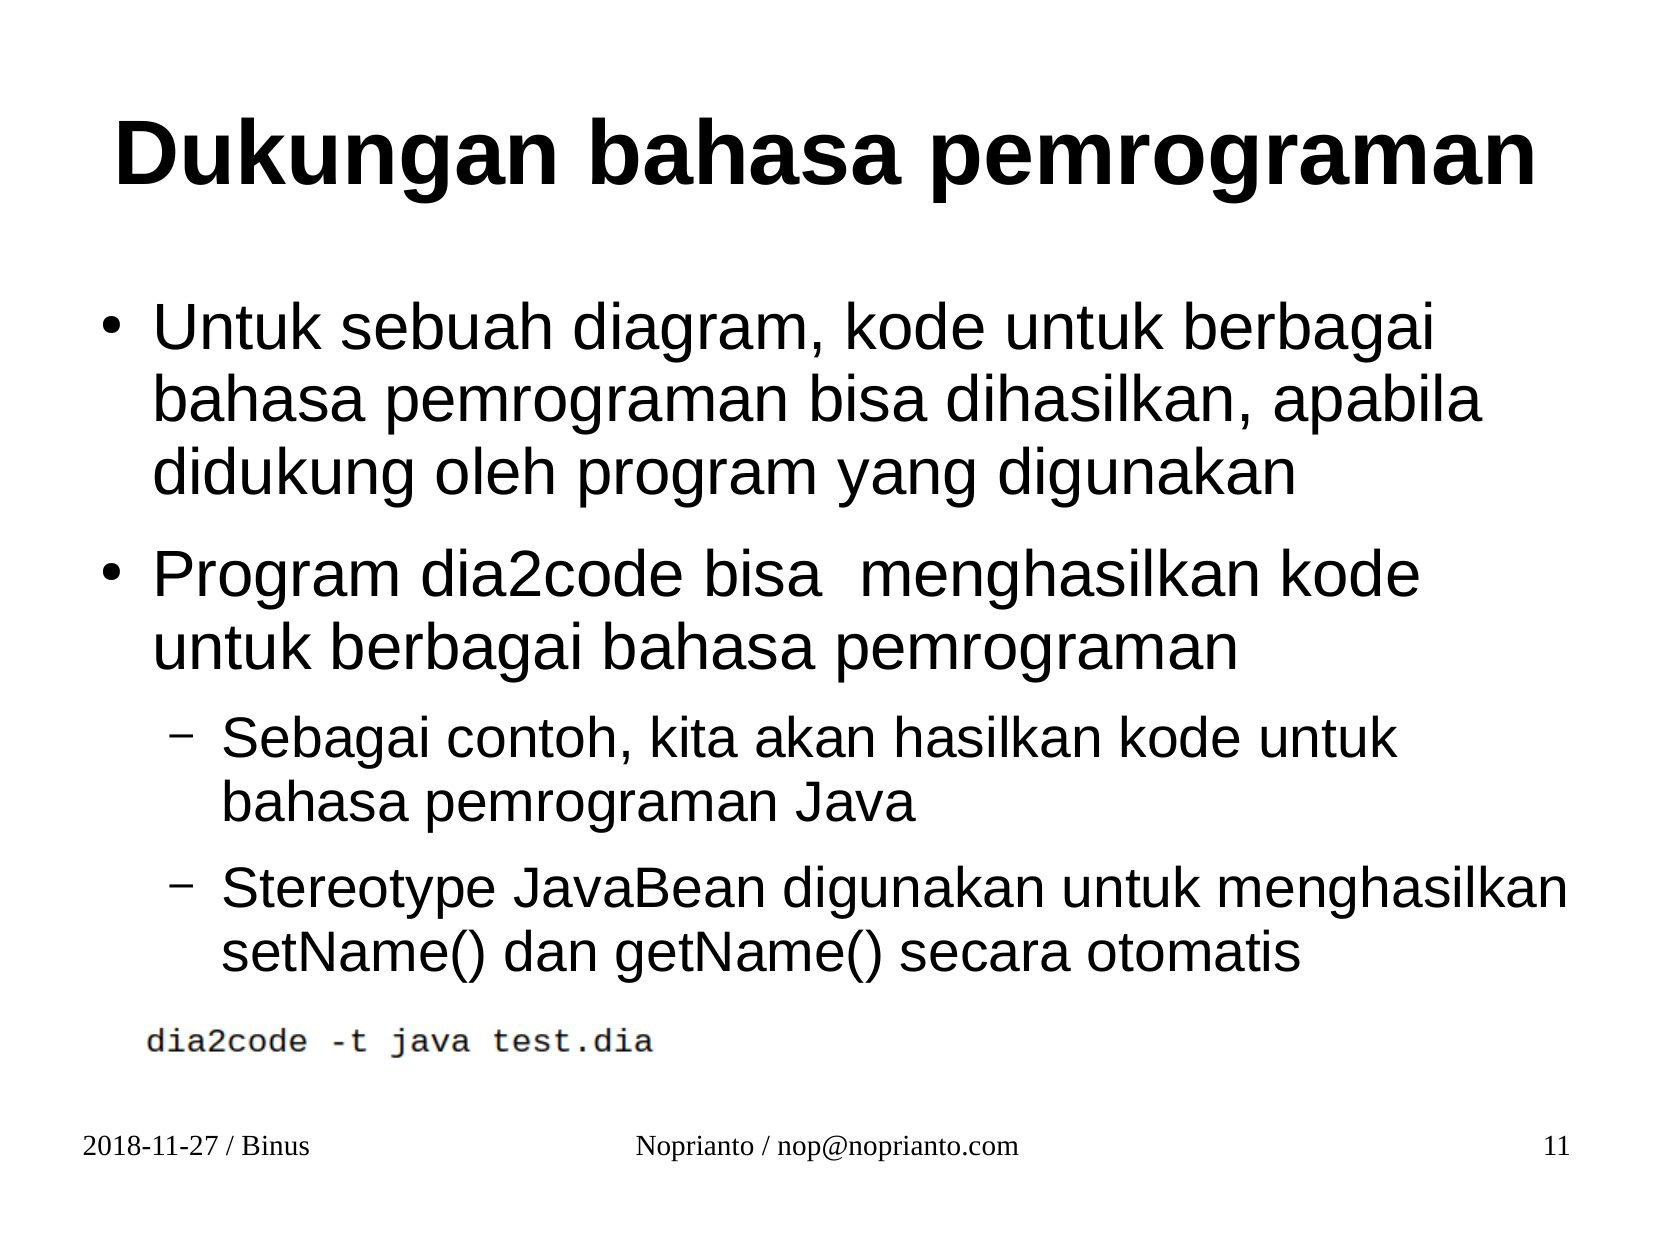

# Dukungan bahasa pemrograman
Untuk sebuah diagram, kode untuk berbagai bahasa pemrograman bisa dihasilkan, apabila didukung oleh program yang digunakan
Program dia2code bisa menghasilkan kode untuk berbagai bahasa pemrograman
Sebagai contoh, kita akan hasilkan kode untuk bahasa pemrograman Java
Stereotype JavaBean digunakan untuk menghasilkan setName() dan getName() secara otomatis
2018-11-27 / Binus
Noprianto / nop@noprianto.com
11